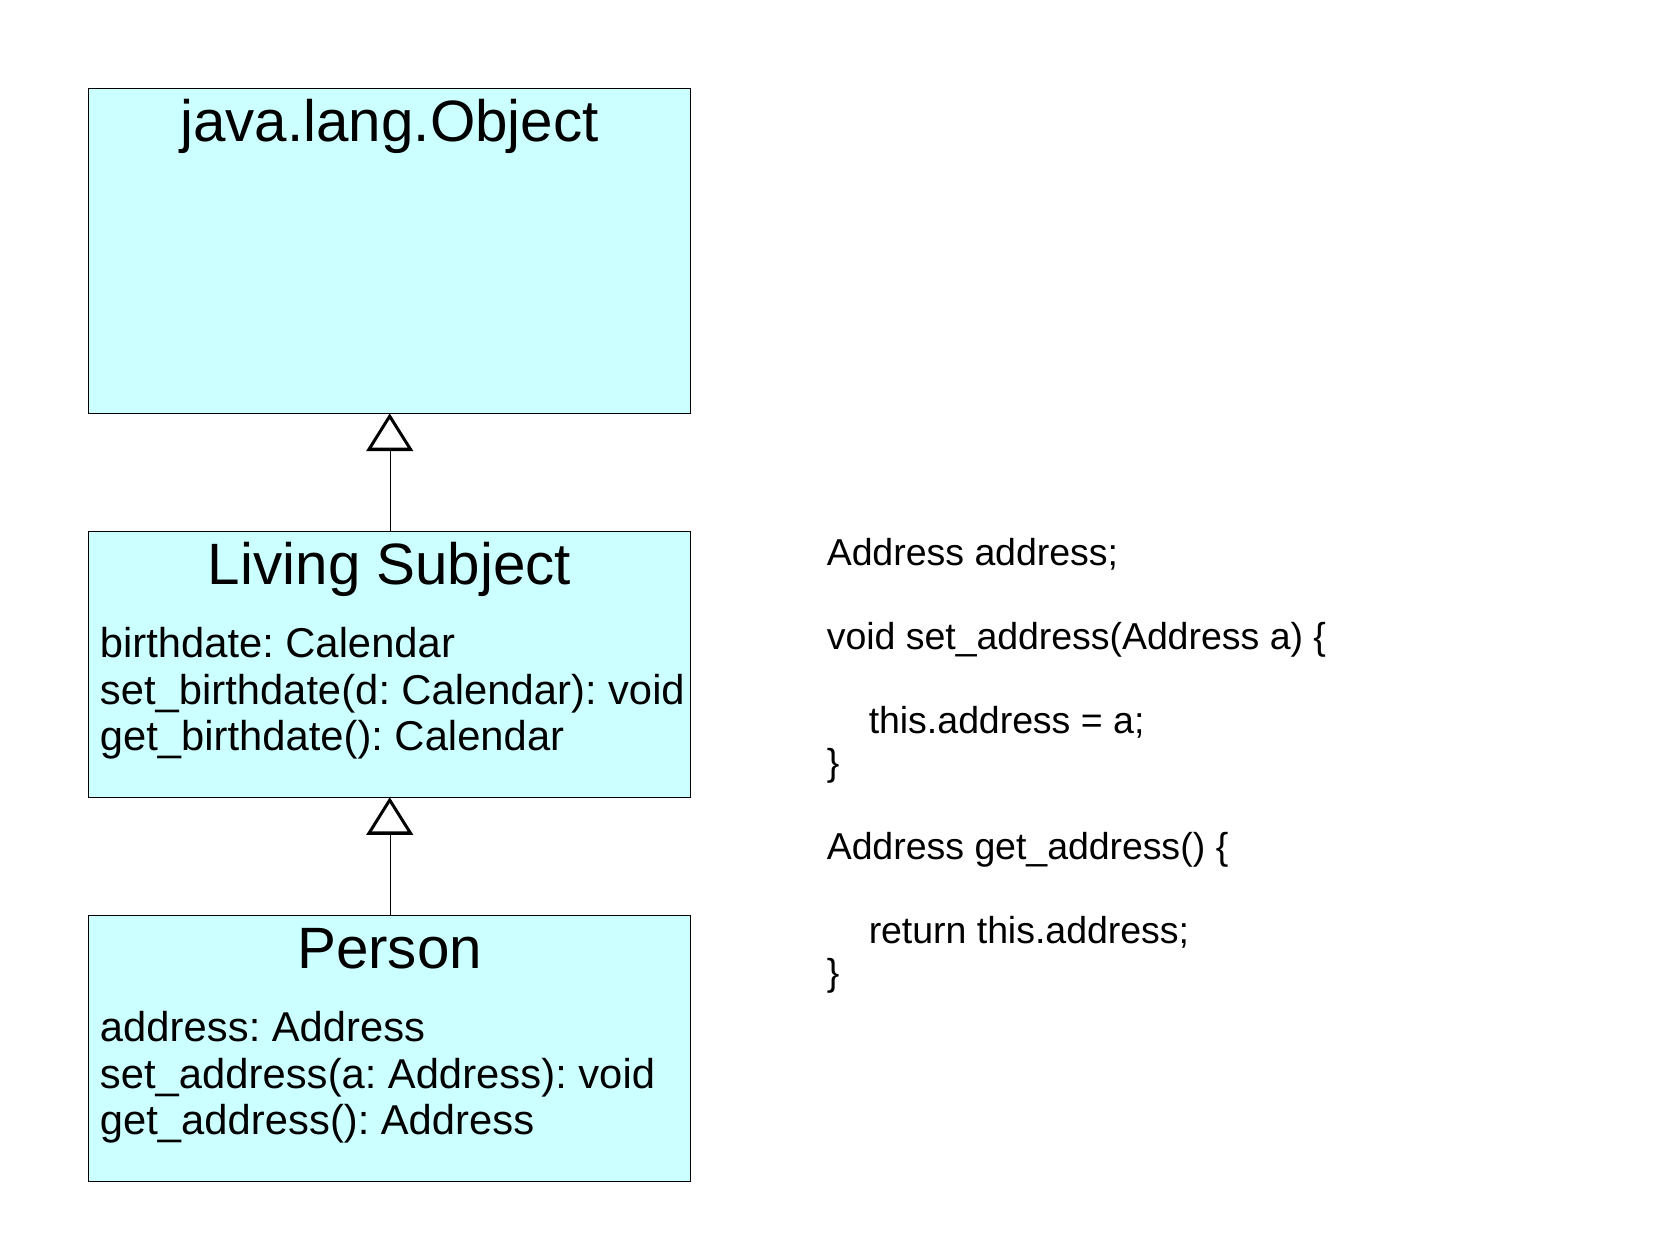

java.lang.Object
Living Subject
Address address;
void set_address(Address a) {
 this.address = a;
}
Address get_address() {
 return this.address;
}
 birthdate: Calendar
 set_birthdate(d: Calendar): void
 get_birthdate(): Calendar
Person
 address: Address
 set_address(a: Address): void
 get_address(): Address